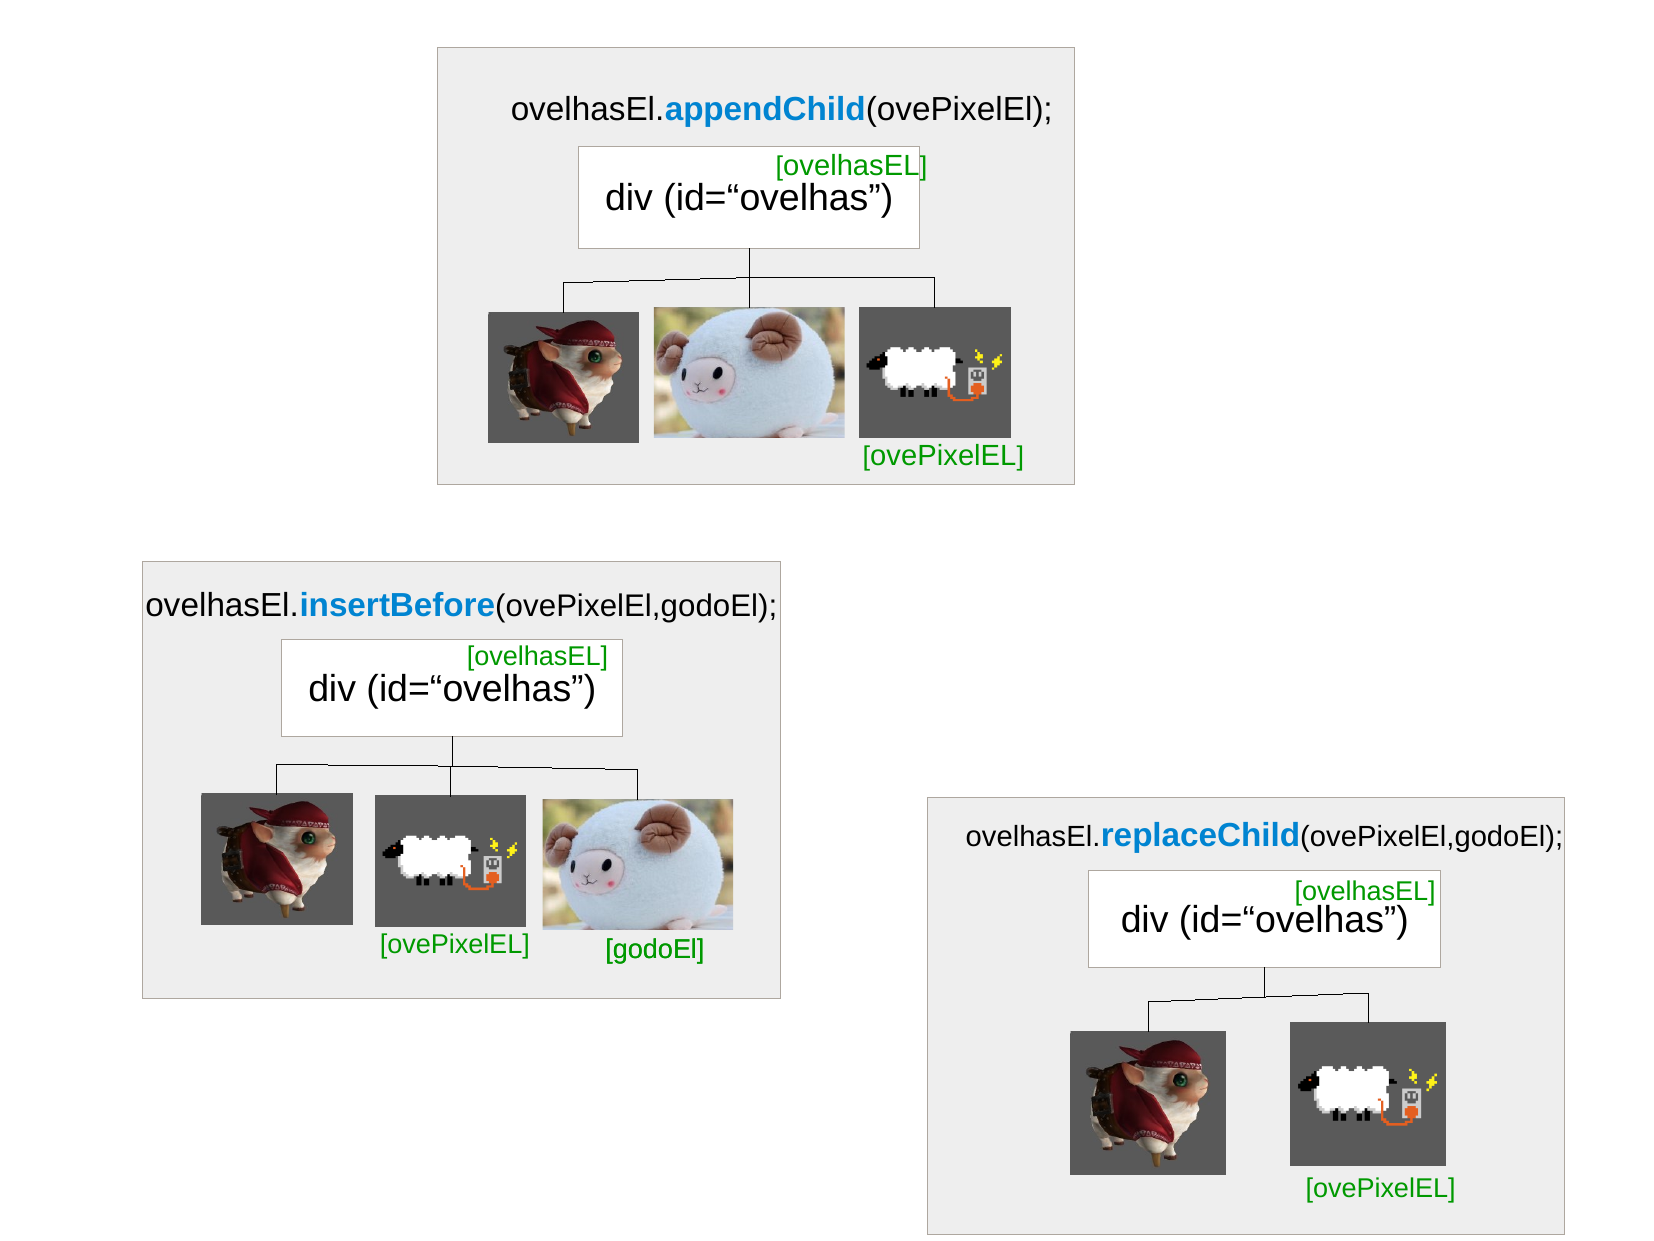

ovelhasEl.appendChild(ovePixelEl);
[ovelhasEL]
div (id=“ovelhas”)
[ovePixelEL]
ovelhasEl.insertBefore(ovePixelEl,godoEl);
[ovelhasEL]
div (id=“ovelhas”)
ovelhasEl.replaceChild(ovePixelEl,godoEl);
[ovelhasEL]
div (id=“ovelhas”)
[ovePixelEL]
[godoEl]
[godoEl]
[ovePixelEL]